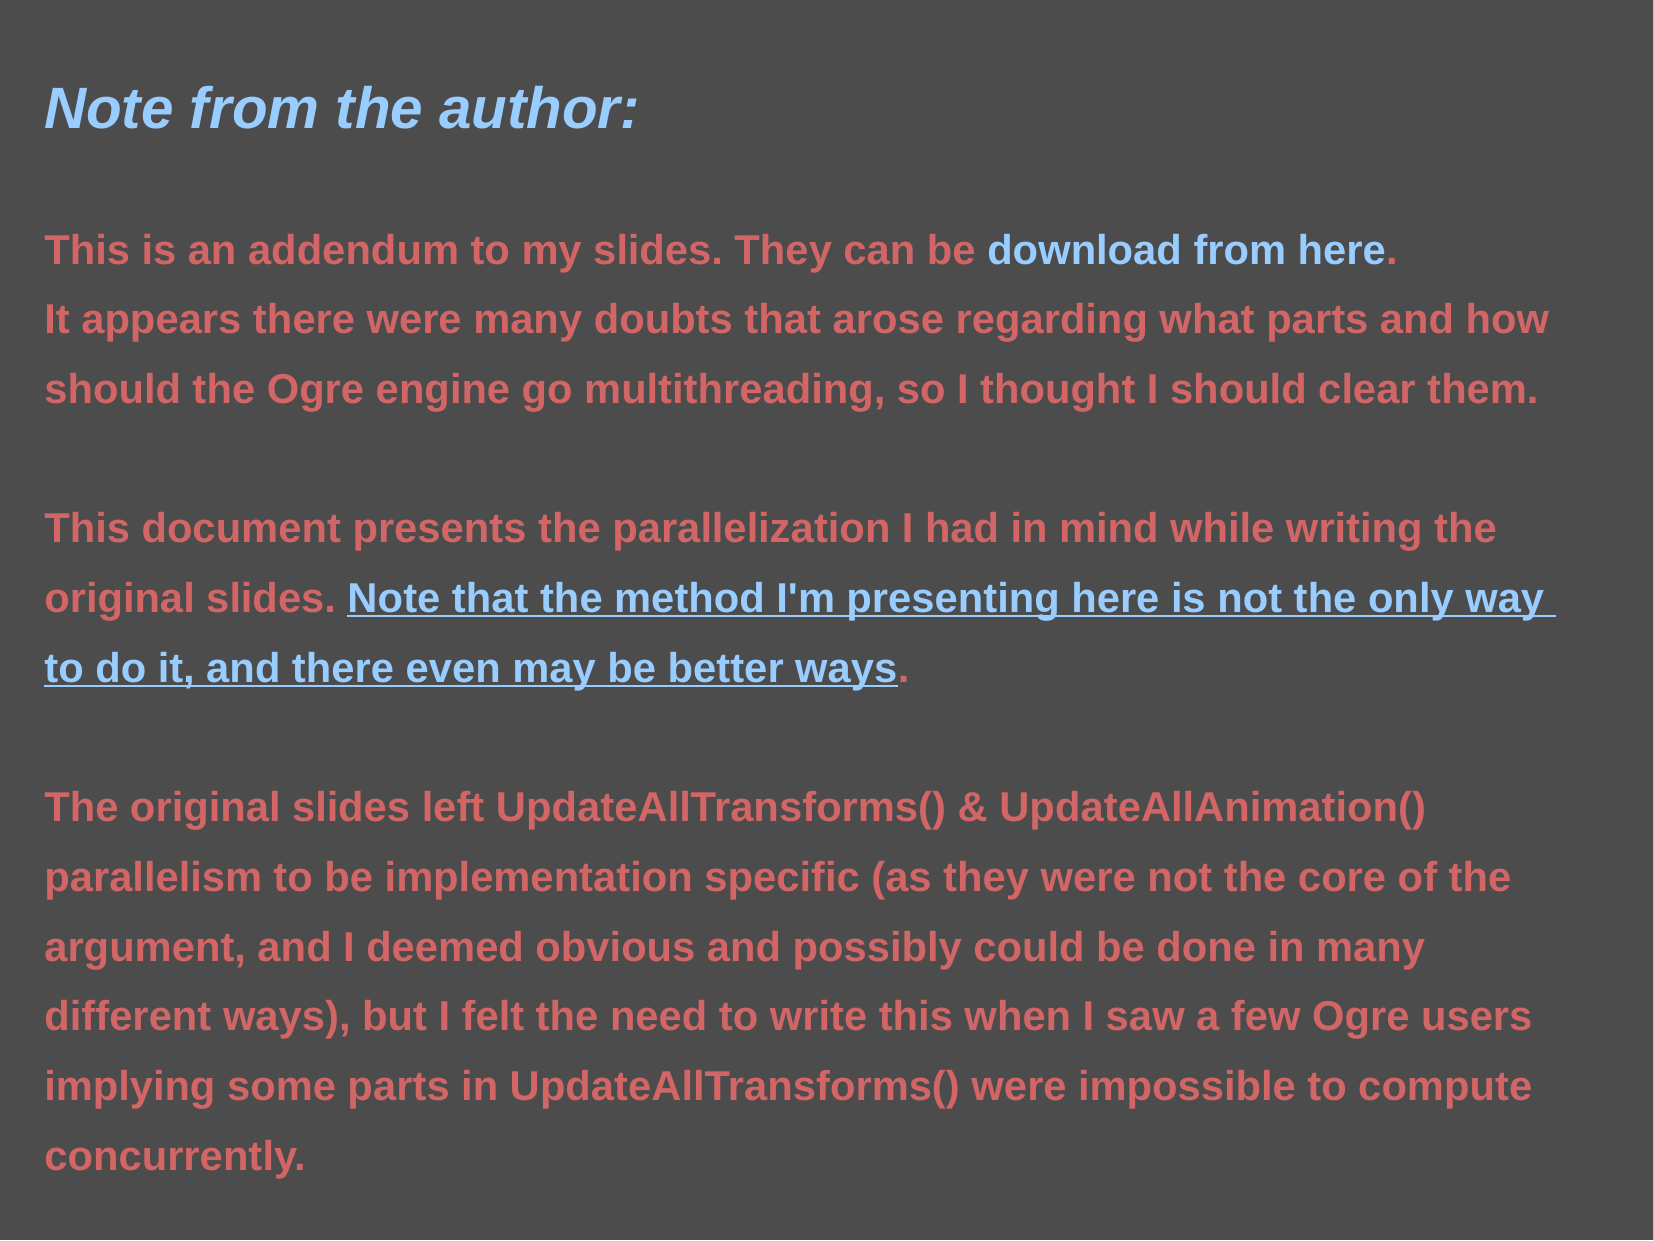

Note from the author:
This is an addendum to my slides. They can be download from here.
It appears there were many doubts that arose regarding what parts and how should the Ogre engine go multithreading, so I thought I should clear them.
This document presents the parallelization I had in mind while writing the original slides. Note that the method I'm presenting here is not the only way to do it, and there even may be better ways.
The original slides left UpdateAllTransforms() & UpdateAllAnimation() parallelism to be implementation specific (as they were not the core of the argument, and I deemed obvious and possibly could be done in many different ways), but I felt the need to write this when I saw a few Ogre users implying some parts in UpdateAllTransforms() were impossible to compute concurrently.